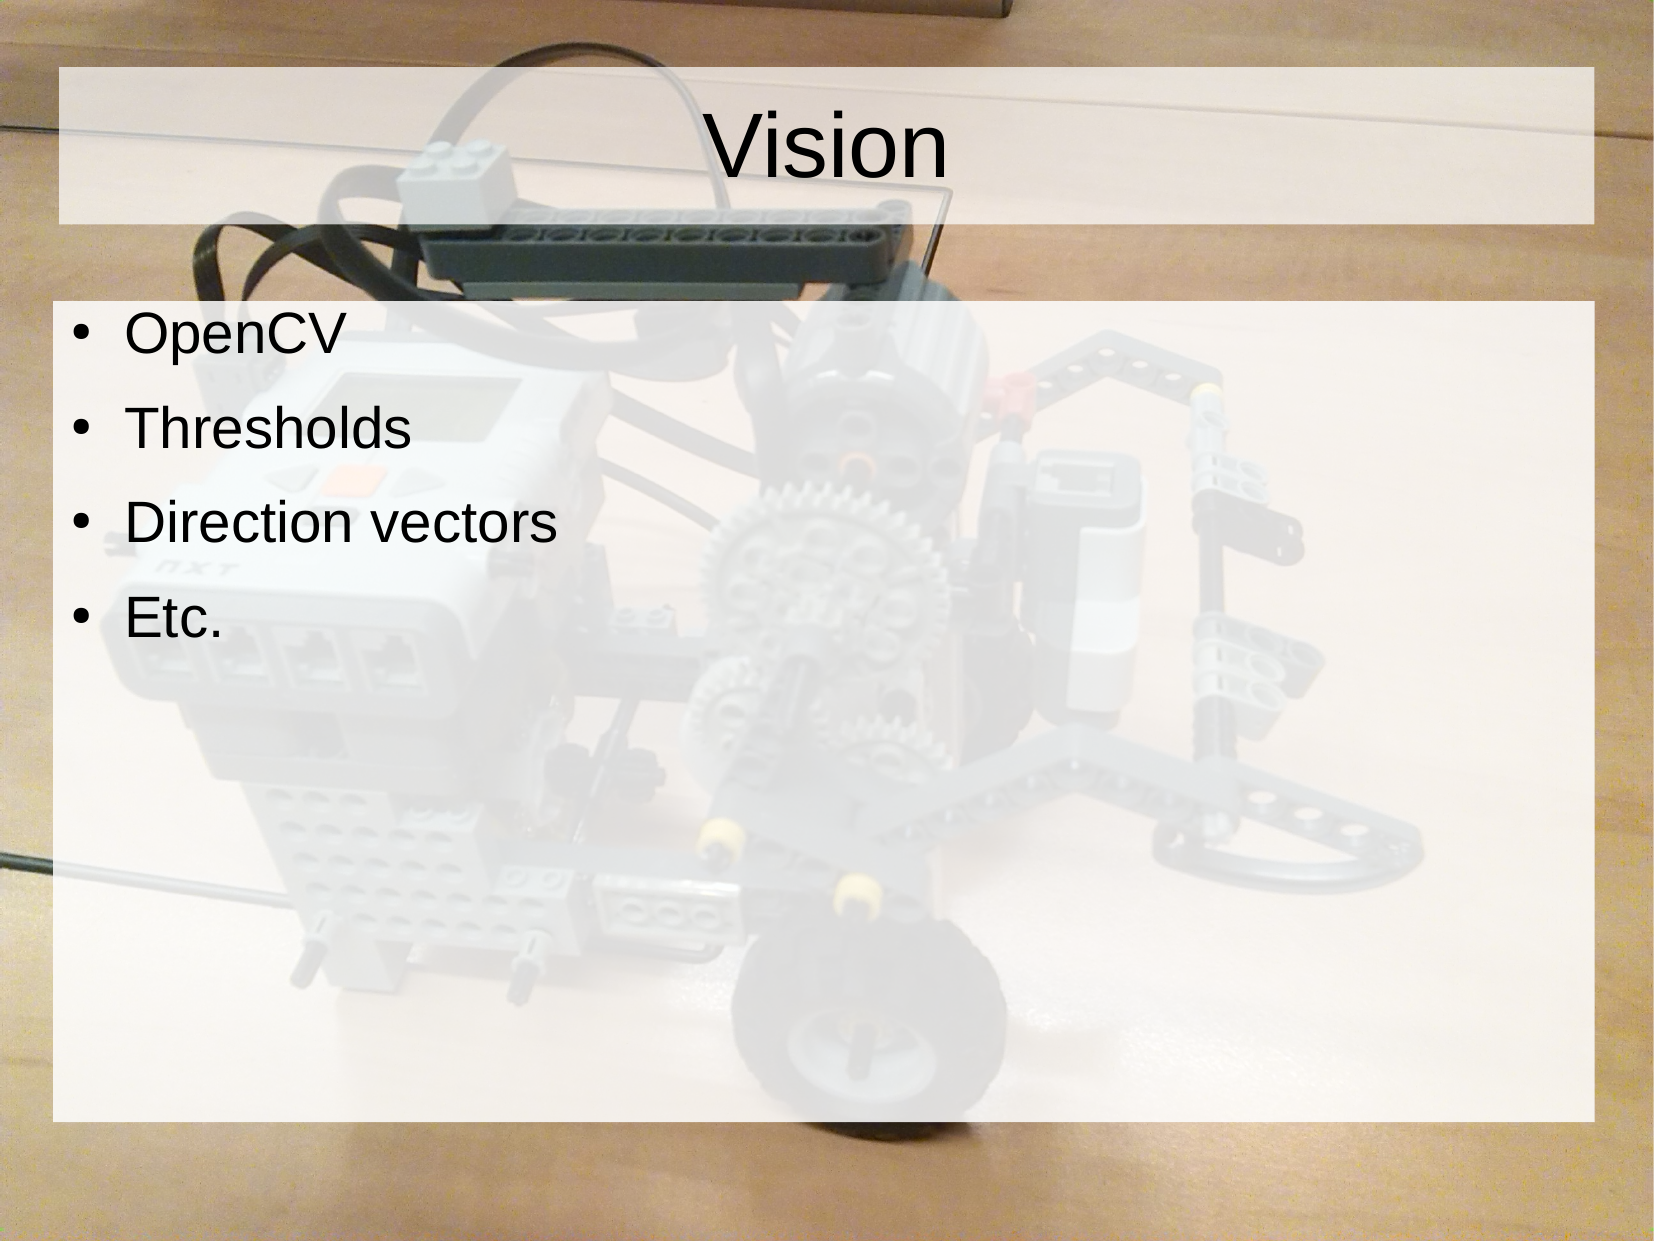

# Vision
OpenCV
Thresholds
Direction vectors
Etc.